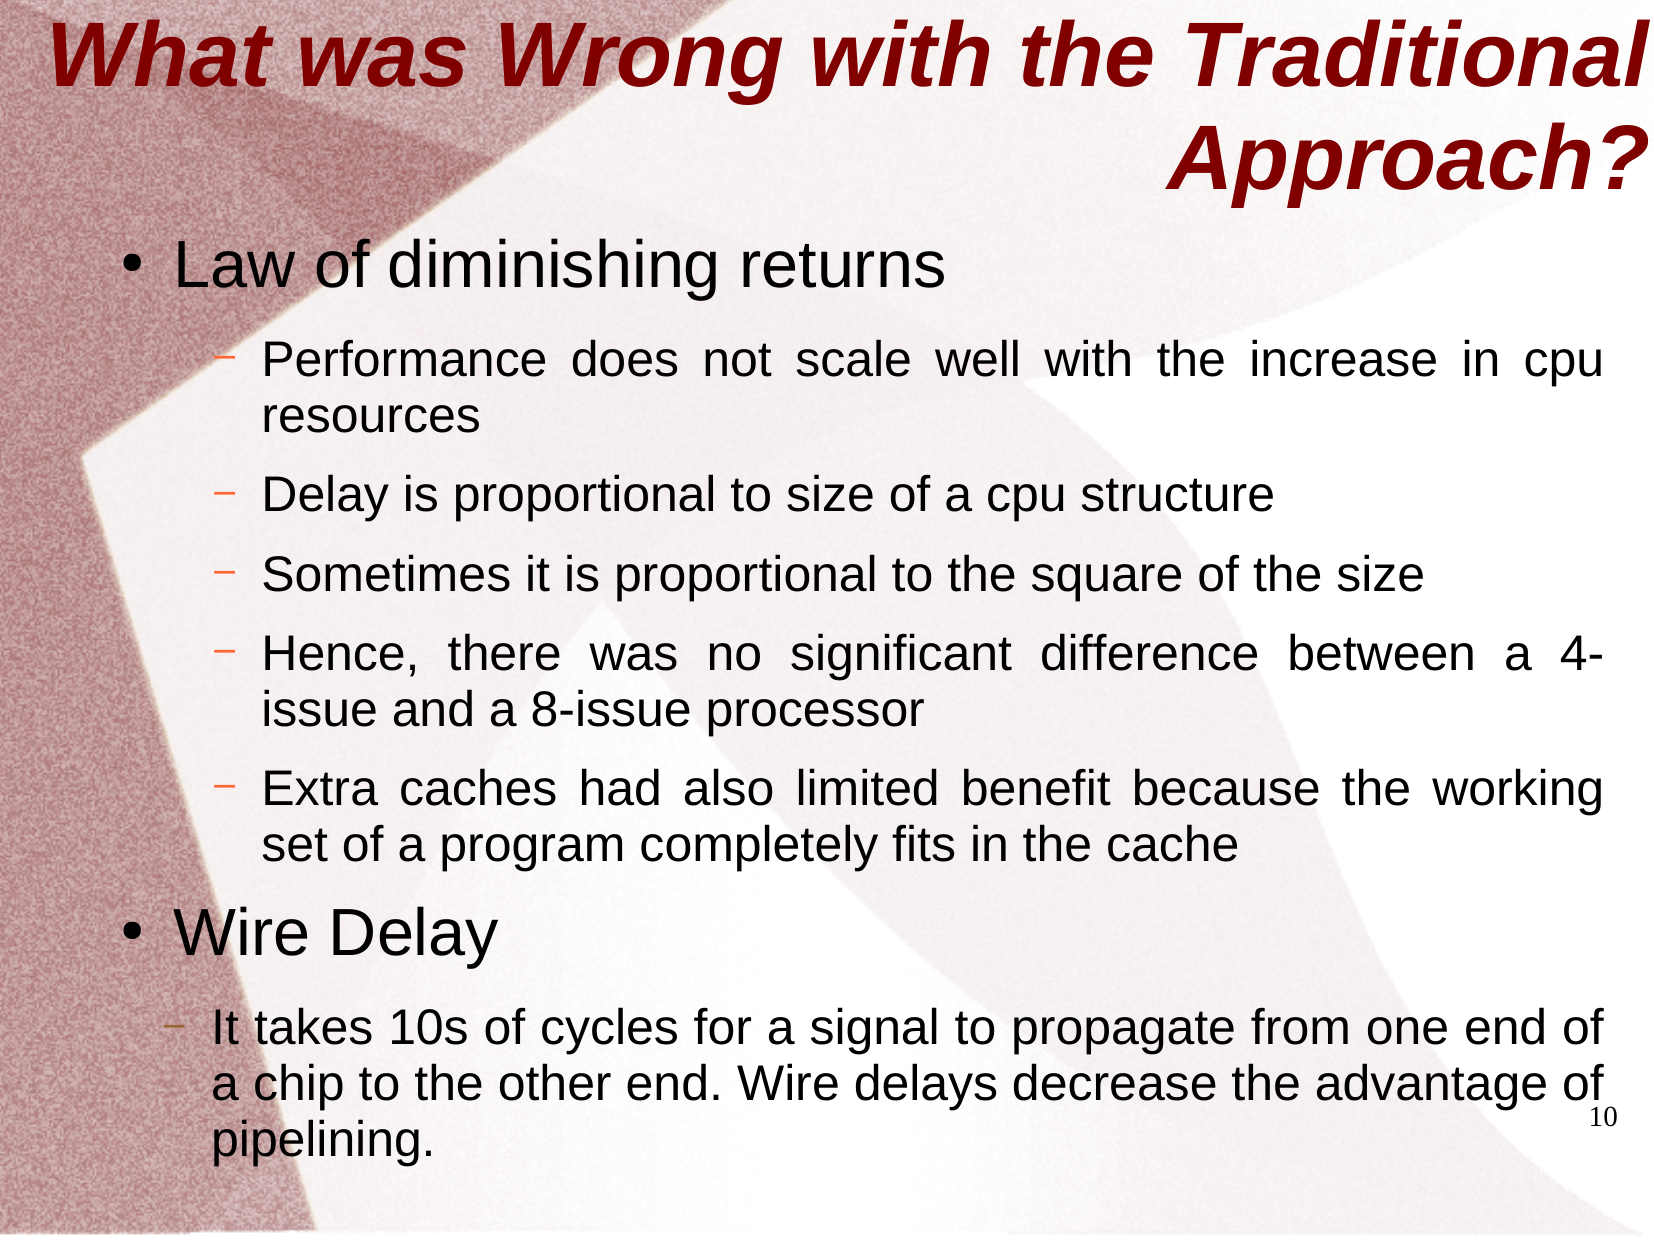

# What was Wrong with the Traditional Approach?
Law of diminishing returns
Performance does not scale well with the increase in cpu resources
Delay is proportional to size of a cpu structure
Sometimes it is proportional to the square of the size
Hence, there was no significant difference between a 4-issue and a 8-issue processor
Extra caches had also limited benefit because the working set of a program completely fits in the cache
Wire Delay
It takes 10s of cycles for a signal to propagate from one end of a chip to the other end. Wire delays decrease the advantage of pipelining.
10